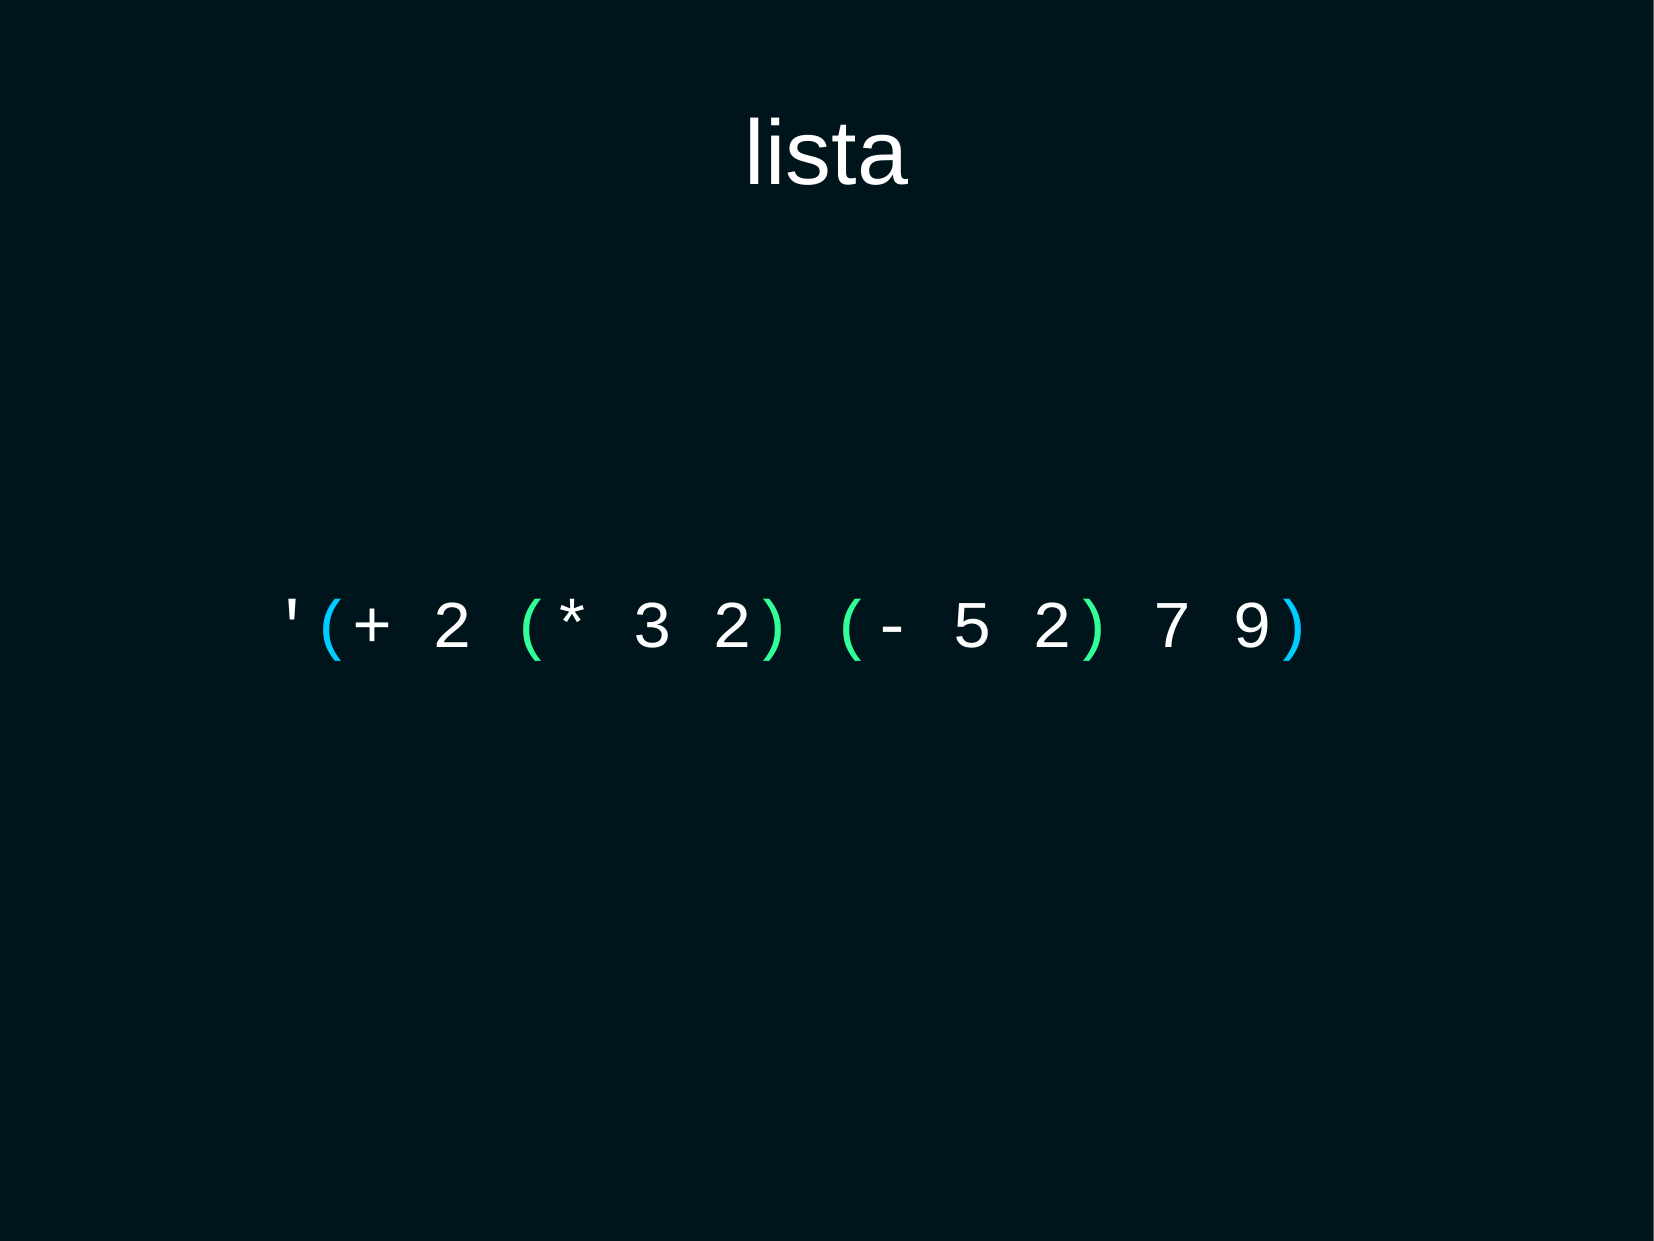

lista
# '(+ 2 (* 3 2) (- 5 2) 7 9)